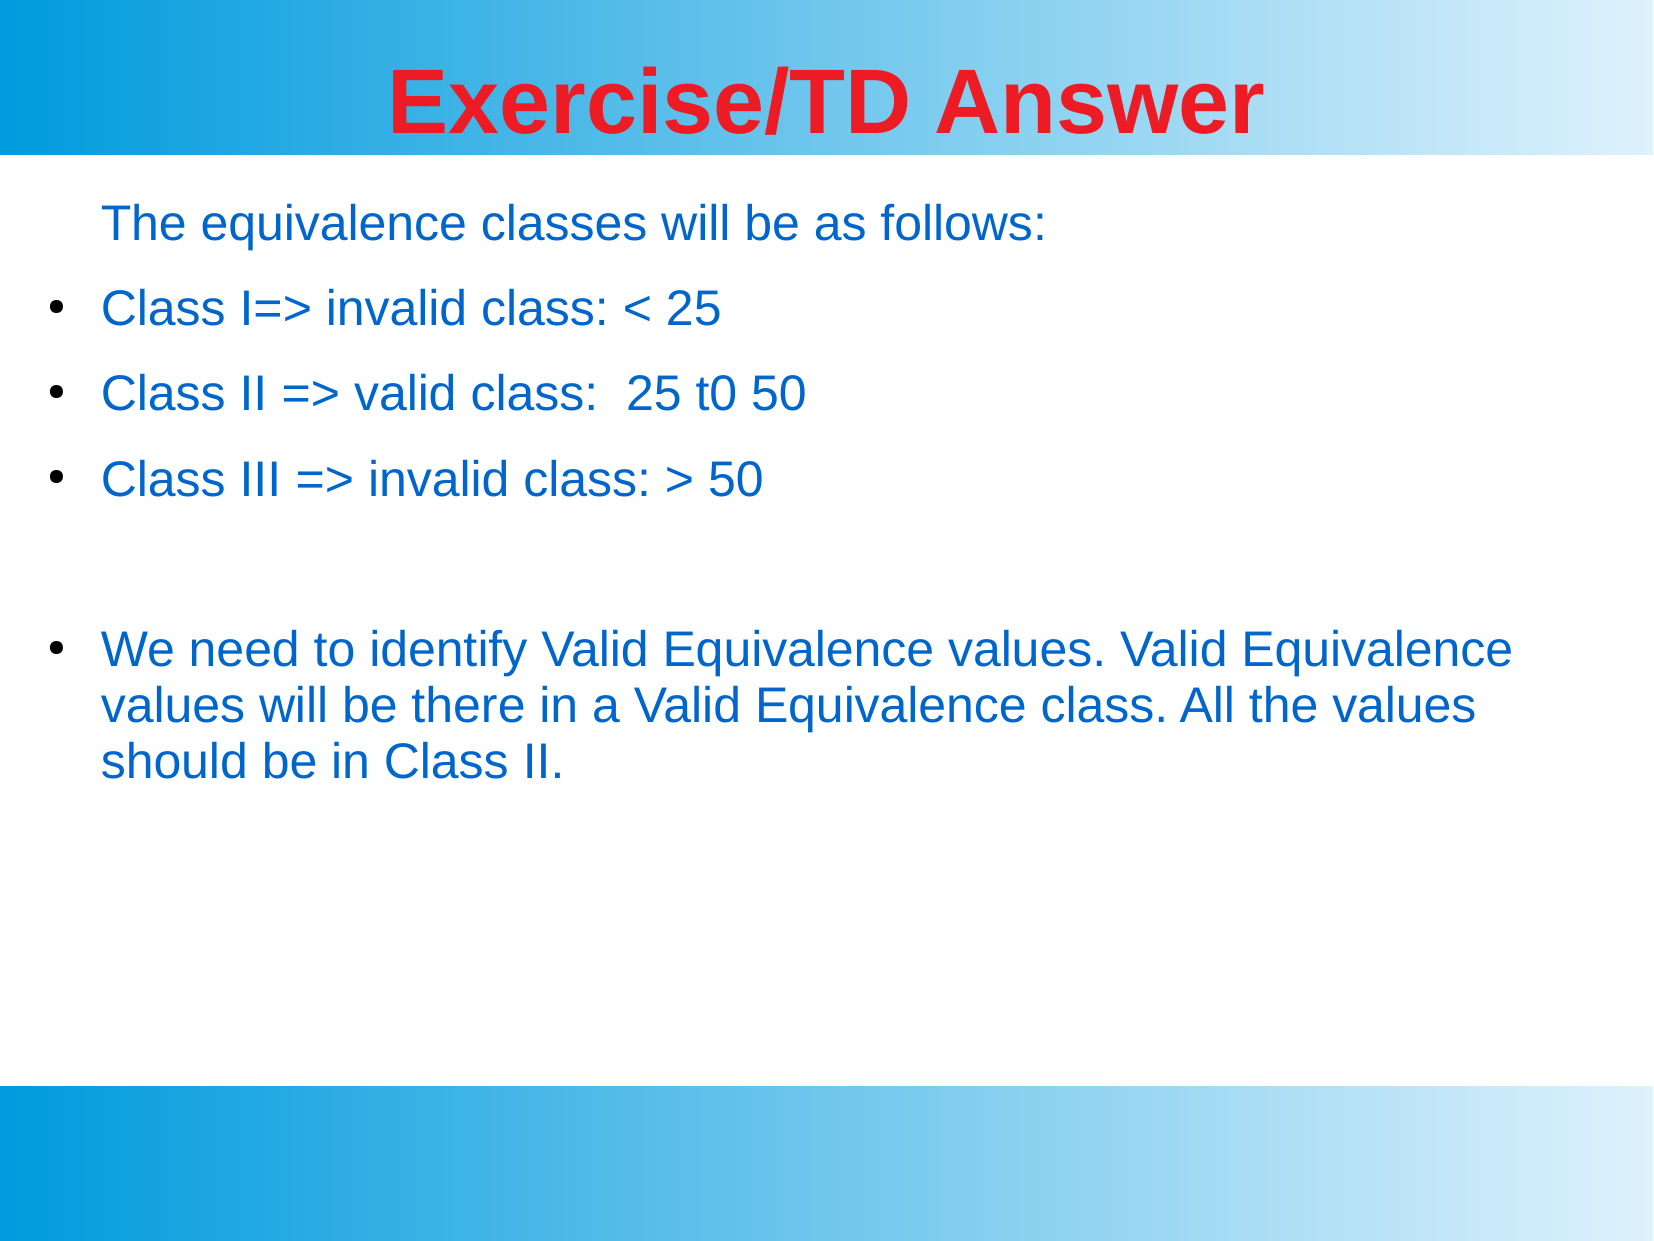

# Exercise/TD Answer
The equivalence classes will be as follows:
Class I=> invalid class: < 25
Class II => valid class: 25 t0 50
Class III => invalid class: > 50
We need to identify Valid Equivalence values. Valid Equivalence values will be there in a Valid Equivalence class. All the values should be in Class II.